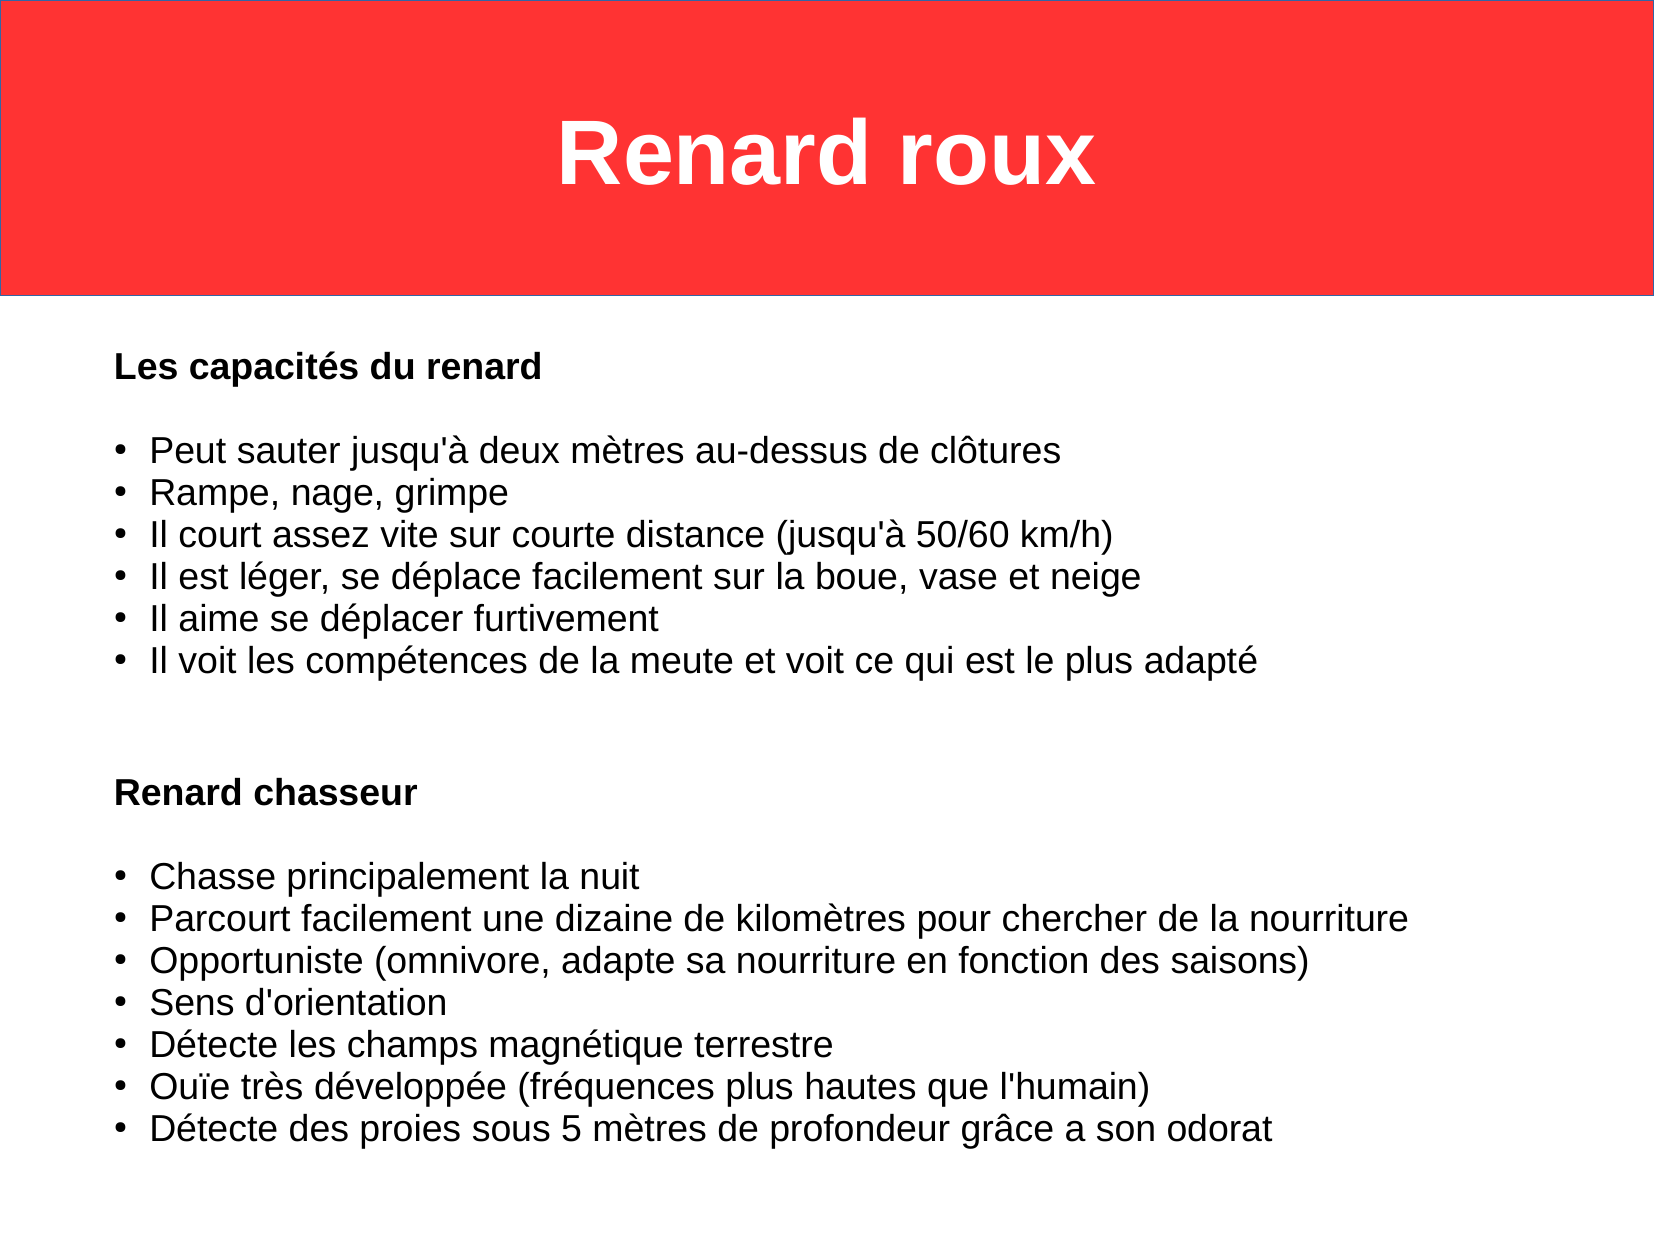

# Renard roux
Les capacités du renard
Peut sauter jusqu'à deux mètres au-dessus de clôtures
Rampe, nage, grimpe
Il court assez vite sur courte distance (jusqu'à 50/60 km/h)
Il est léger, se déplace facilement sur la boue, vase et neige
Il aime se déplacer furtivement
Il voit les compétences de la meute et voit ce qui est le plus adapté
Renard chasseur
Chasse principalement la nuit
Parcourt facilement une dizaine de kilomètres pour chercher de la nourriture
Opportuniste (omnivore, adapte sa nourriture en fonction des saisons)
Sens d'orientation
Détecte les champs magnétique terrestre
Ouïe très développée (fréquences plus hautes que l'humain)
Détecte des proies sous 5 mètres de profondeur grâce a son odorat